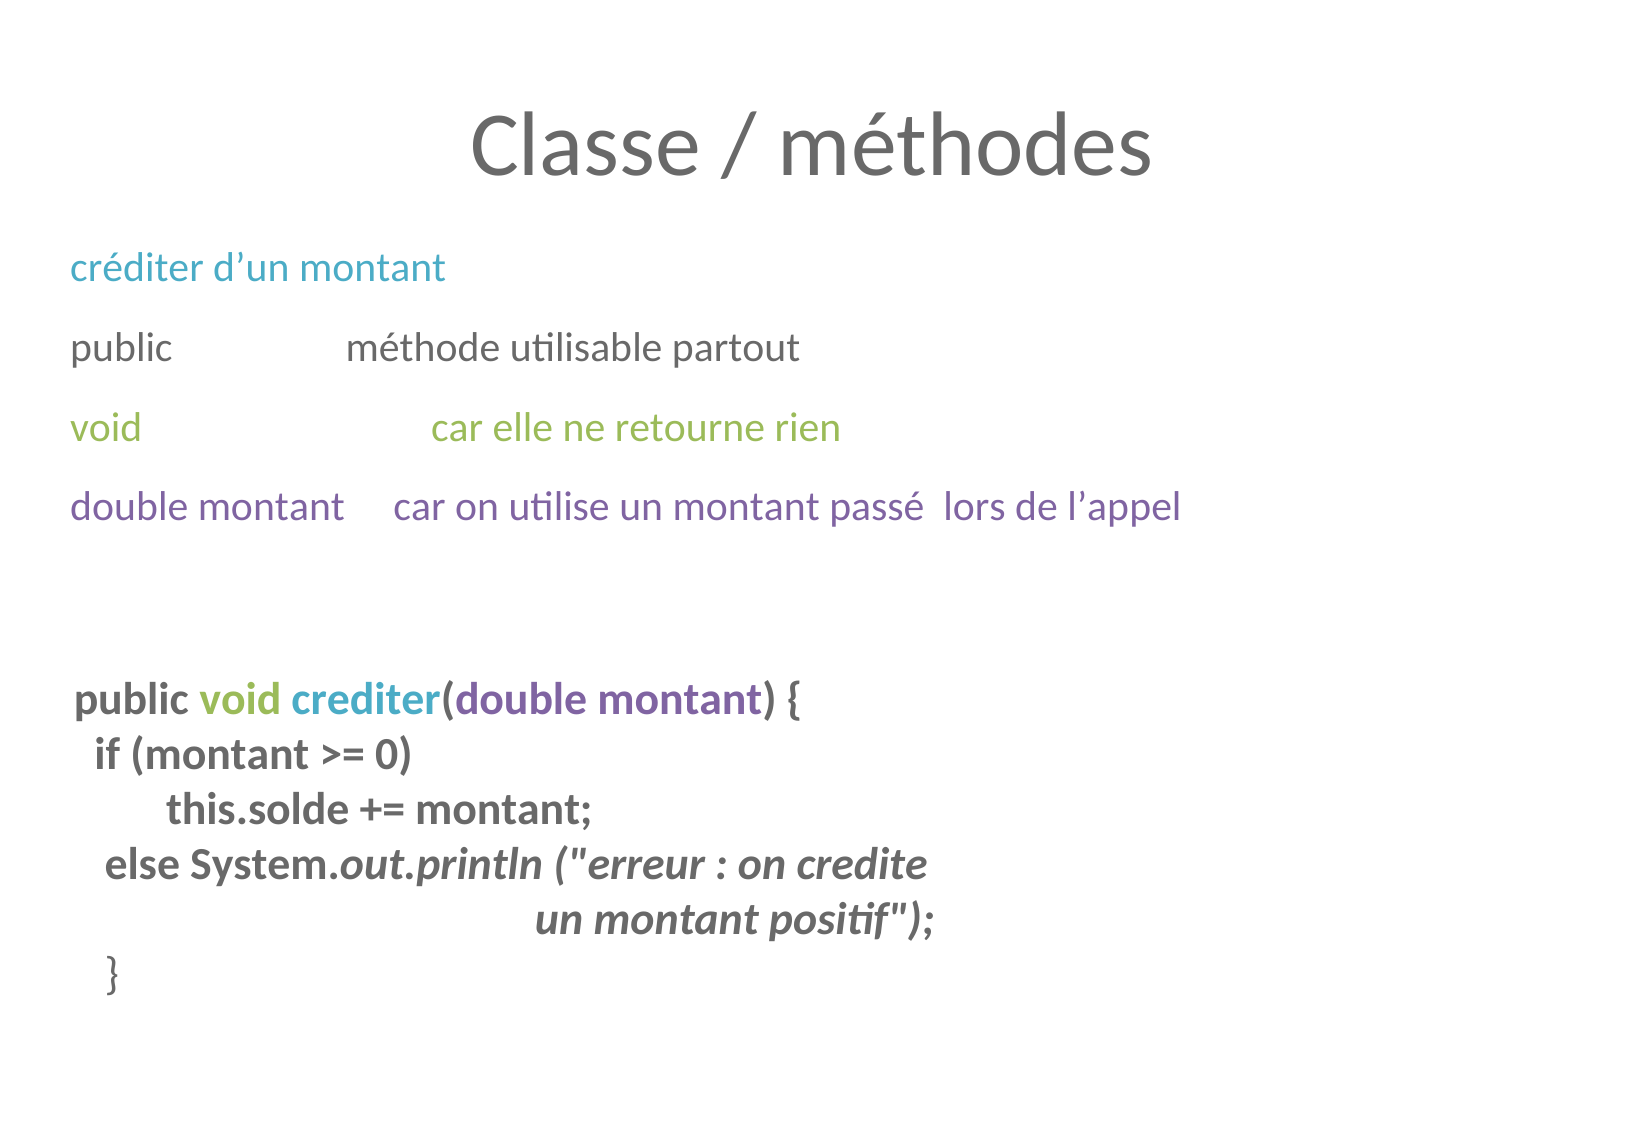

# Classe / méthodes
créditer d’un montant
public		 méthode utilisable partout
void 		 car elle ne retourne rien
double montant	 car on utilise un montant passé lors de l’appel
public void crediter(double montant) {
 if (montant >= 0)
 this.solde += montant;
 else System.out.println ("erreur : on credite
 un montant positif");
 }